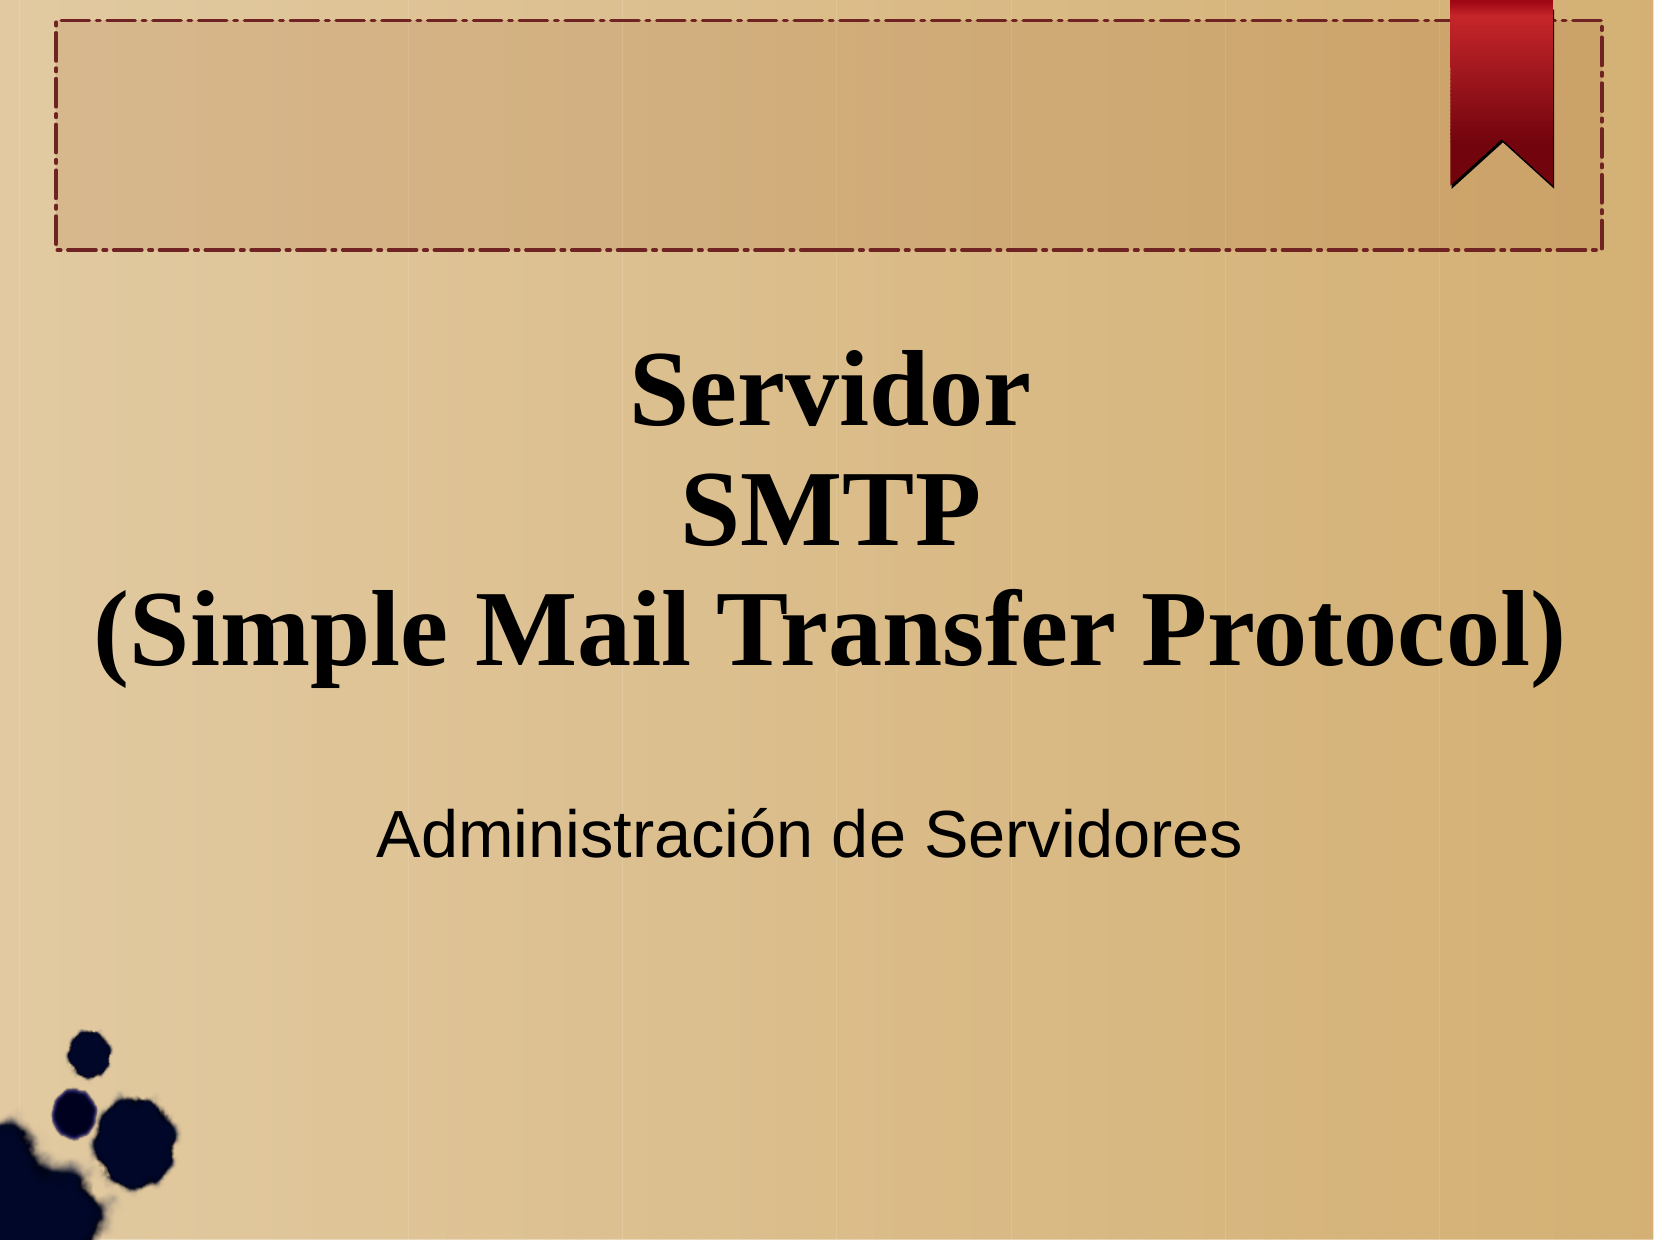

# Servidor SMTP (Simple Mail Transfer Protocol)
Administración de Servidores